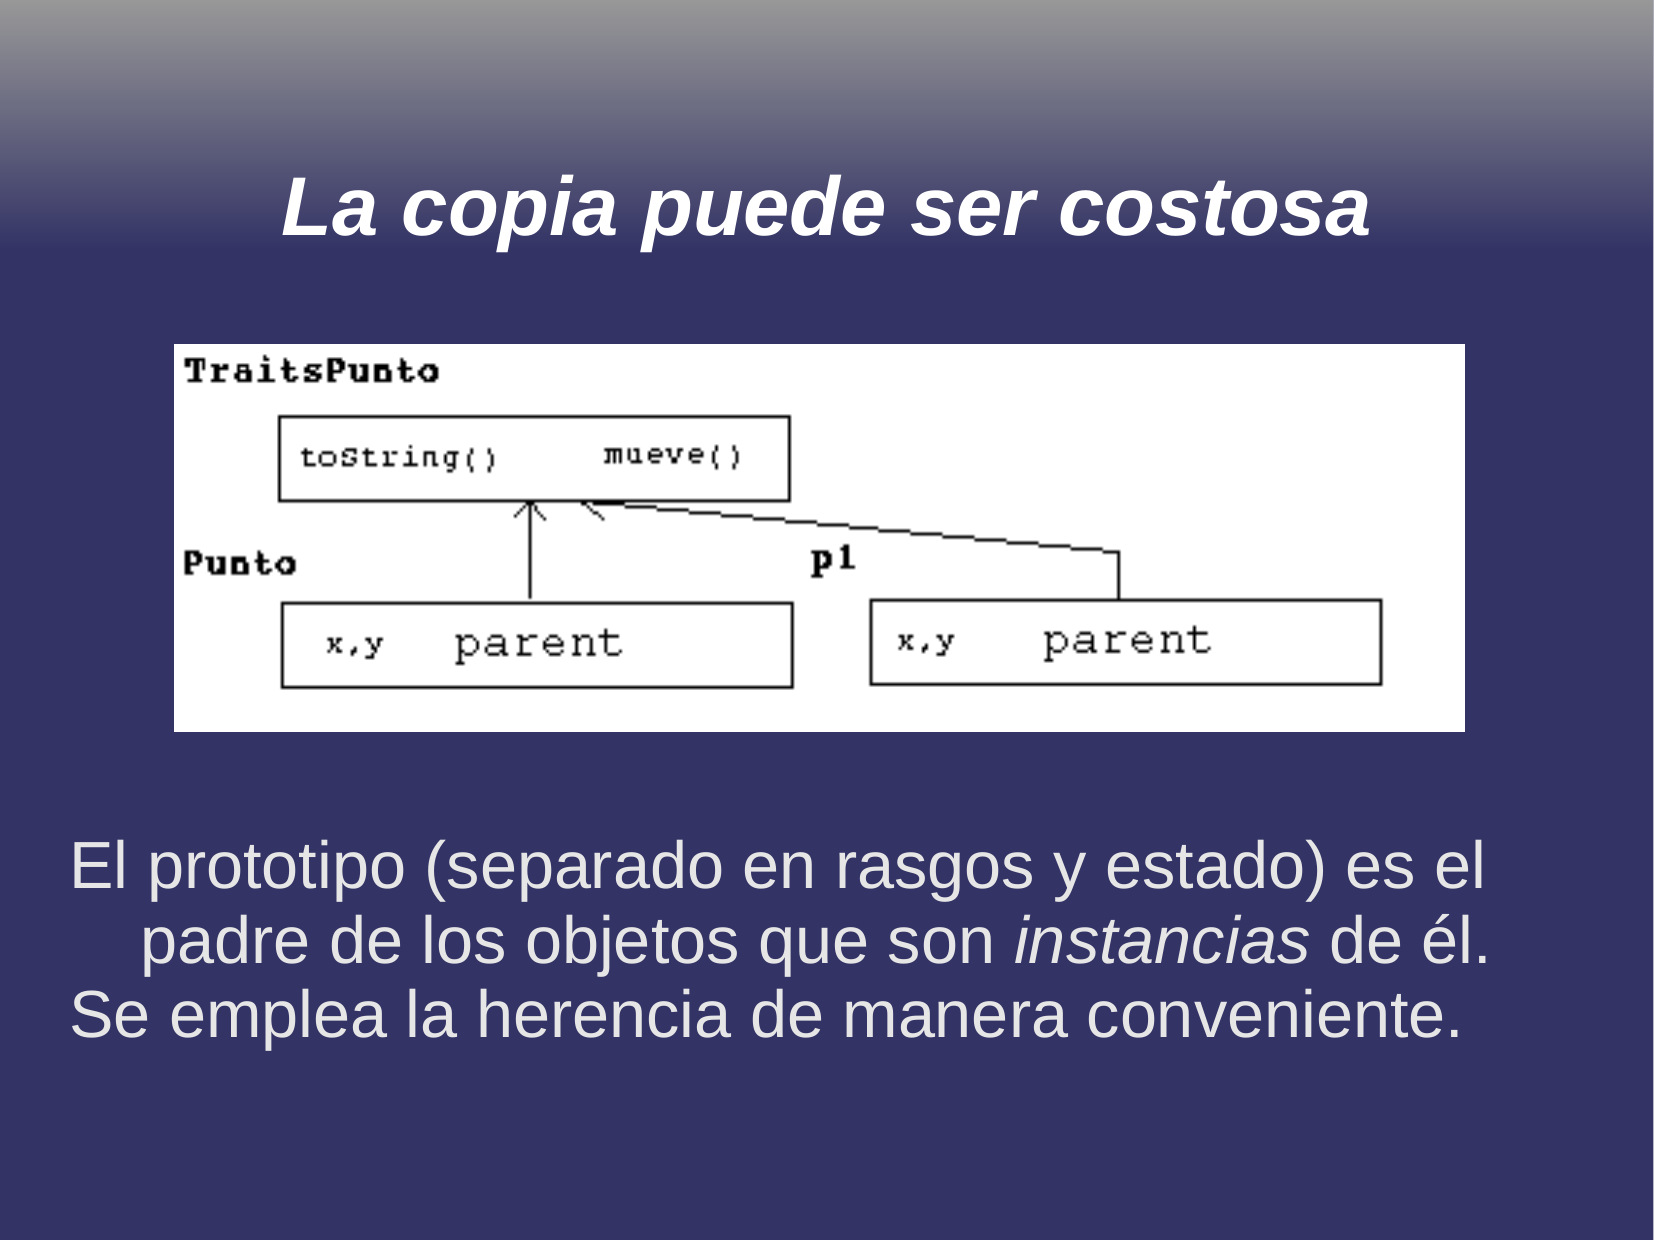

# La copia puede ser costosa
El prototipo (separado en rasgos y estado) es el padre de los objetos que son instancias de él.
Se emplea la herencia de manera conveniente.